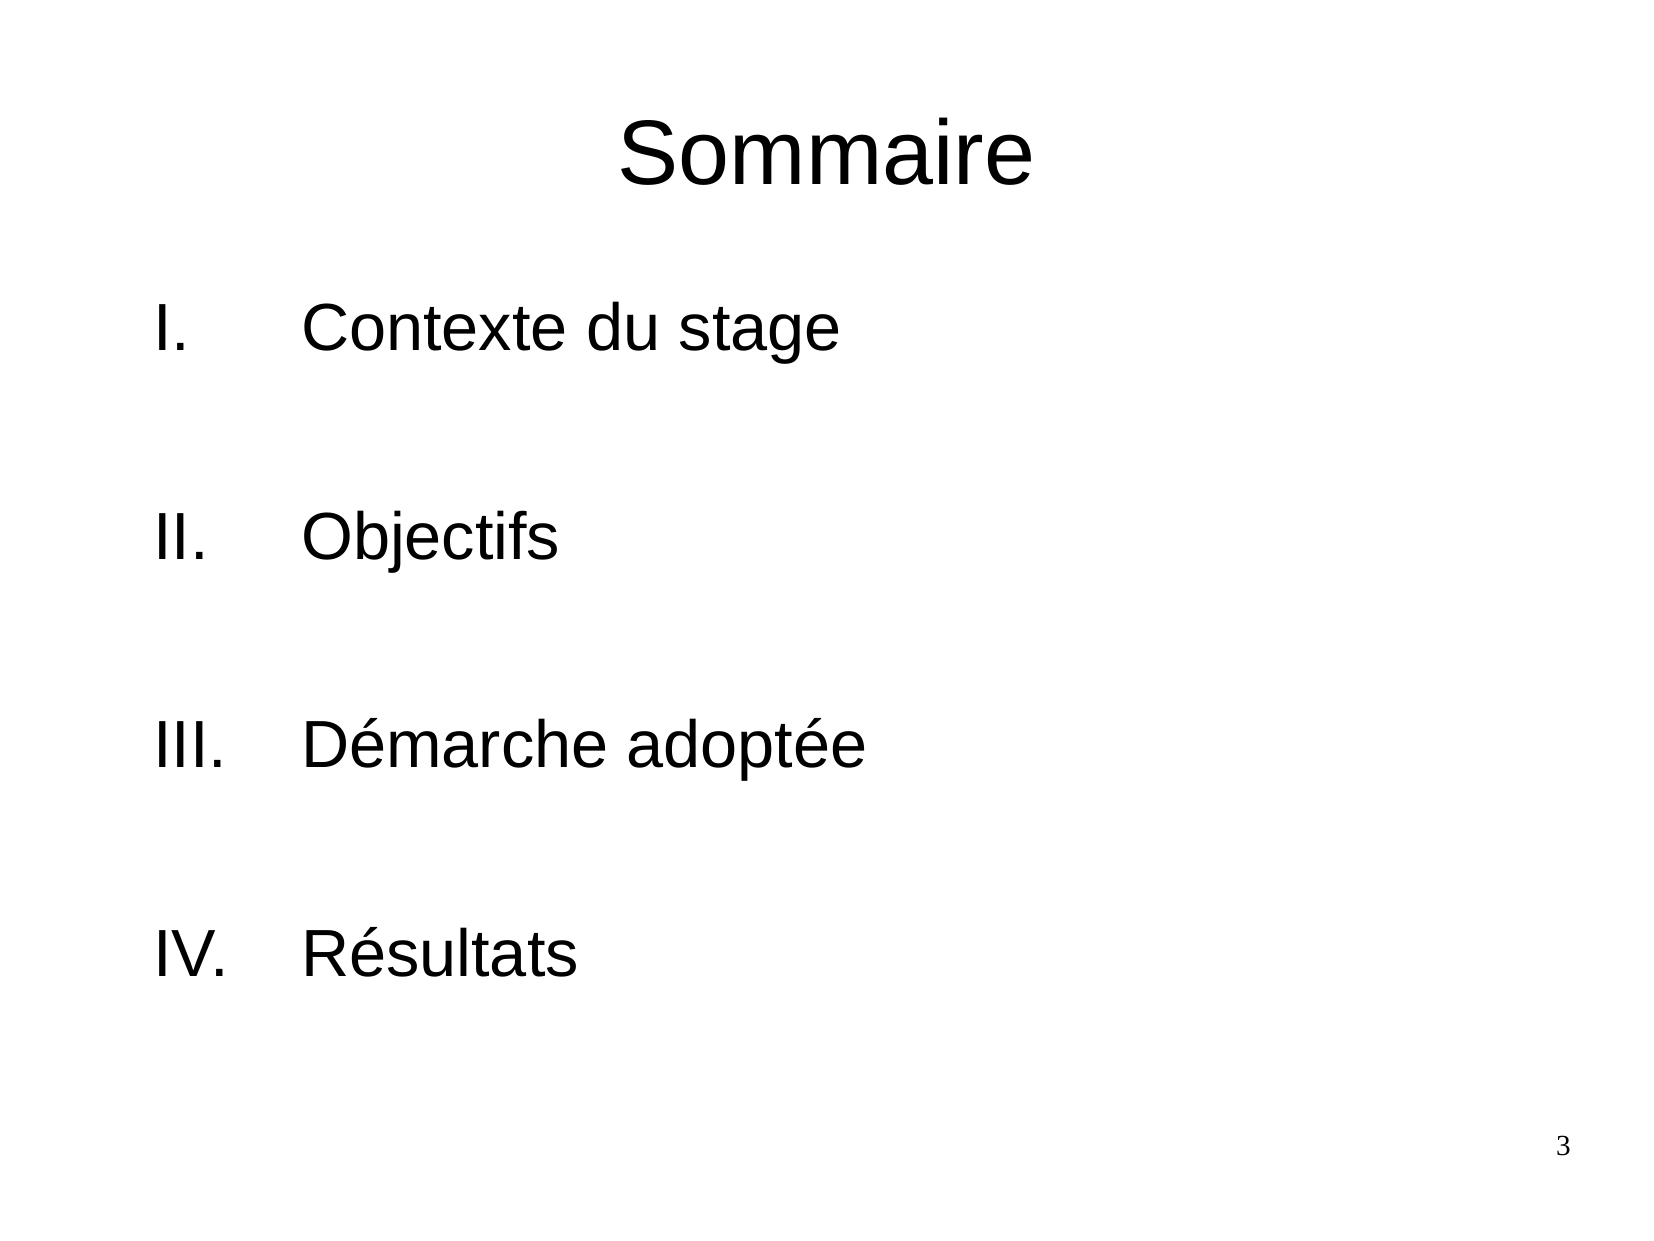

# Sommaire
I.		Contexte du stage
II.		Objectifs
III.	Démarche adoptée
IV.	Résultats
3